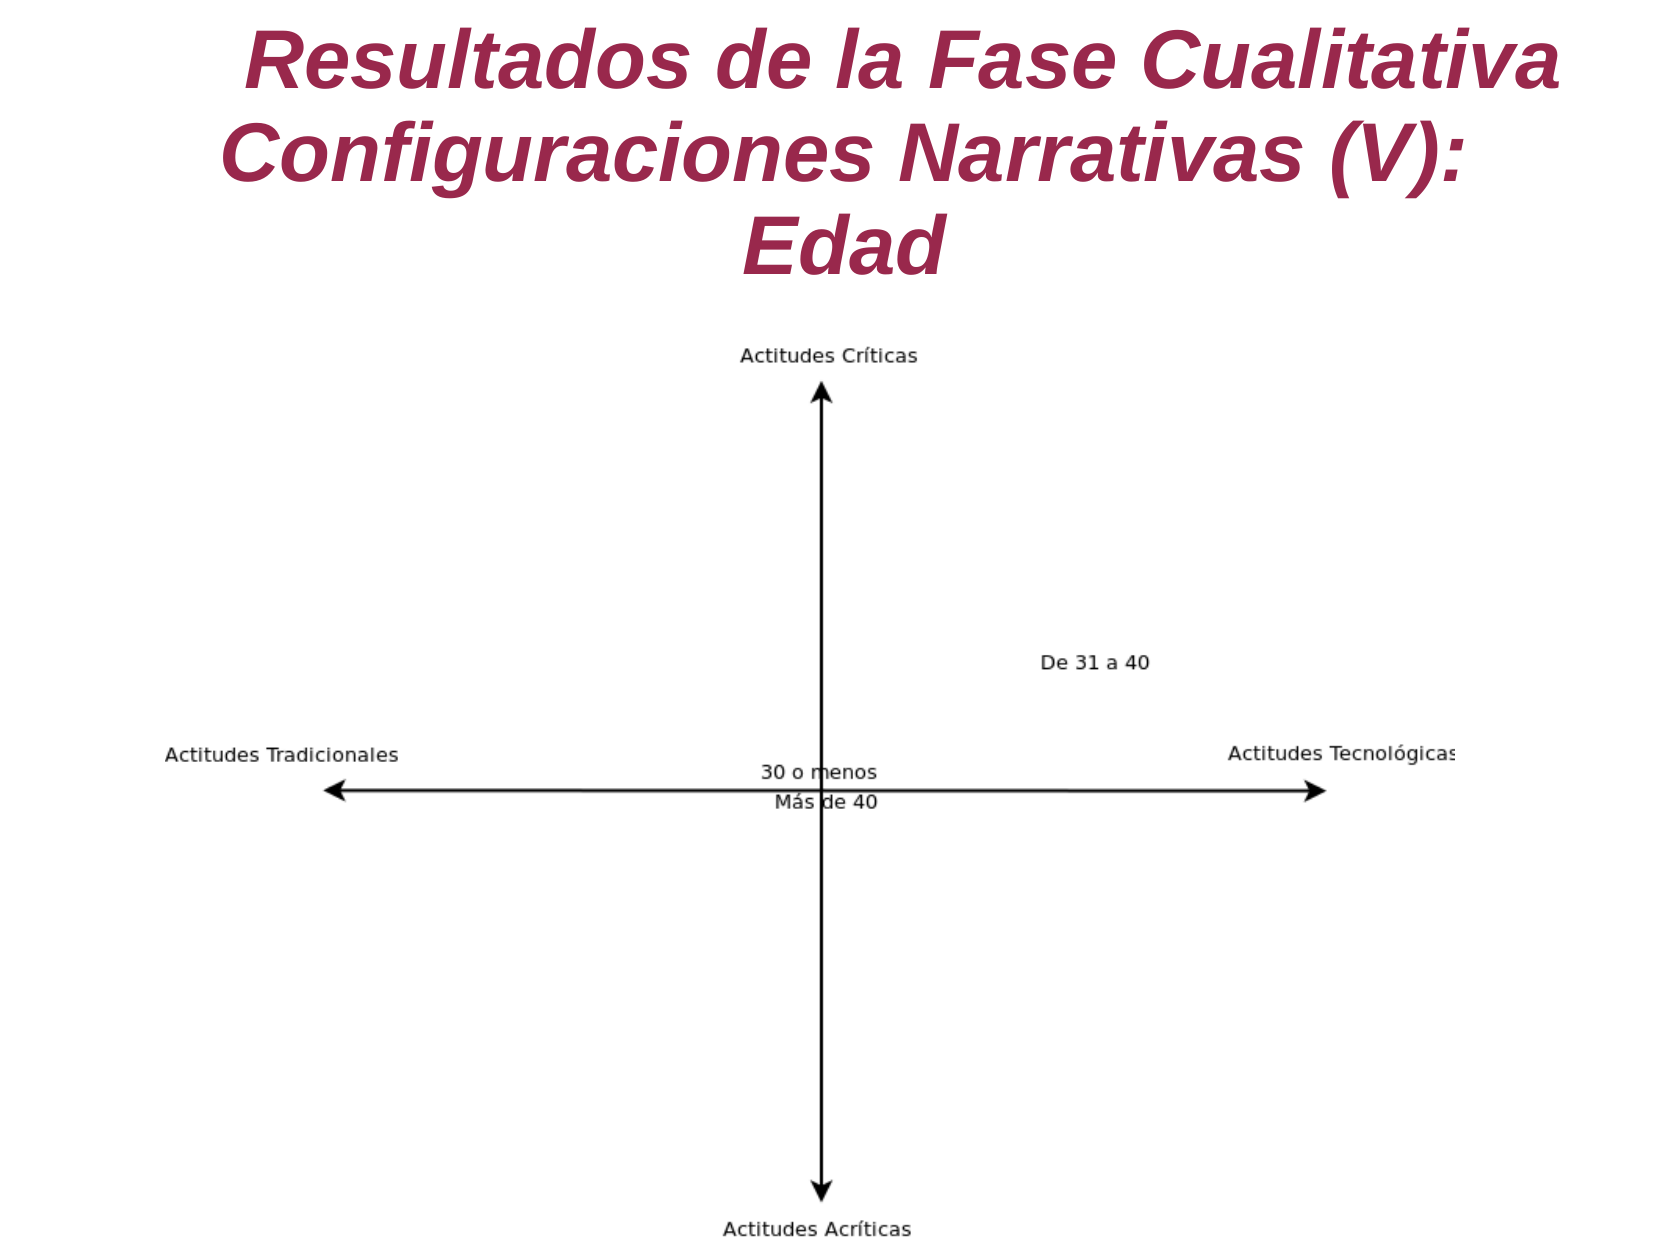

# Resultados de la Fase Cualitativa Configuraciones Narrativas (V): Edad